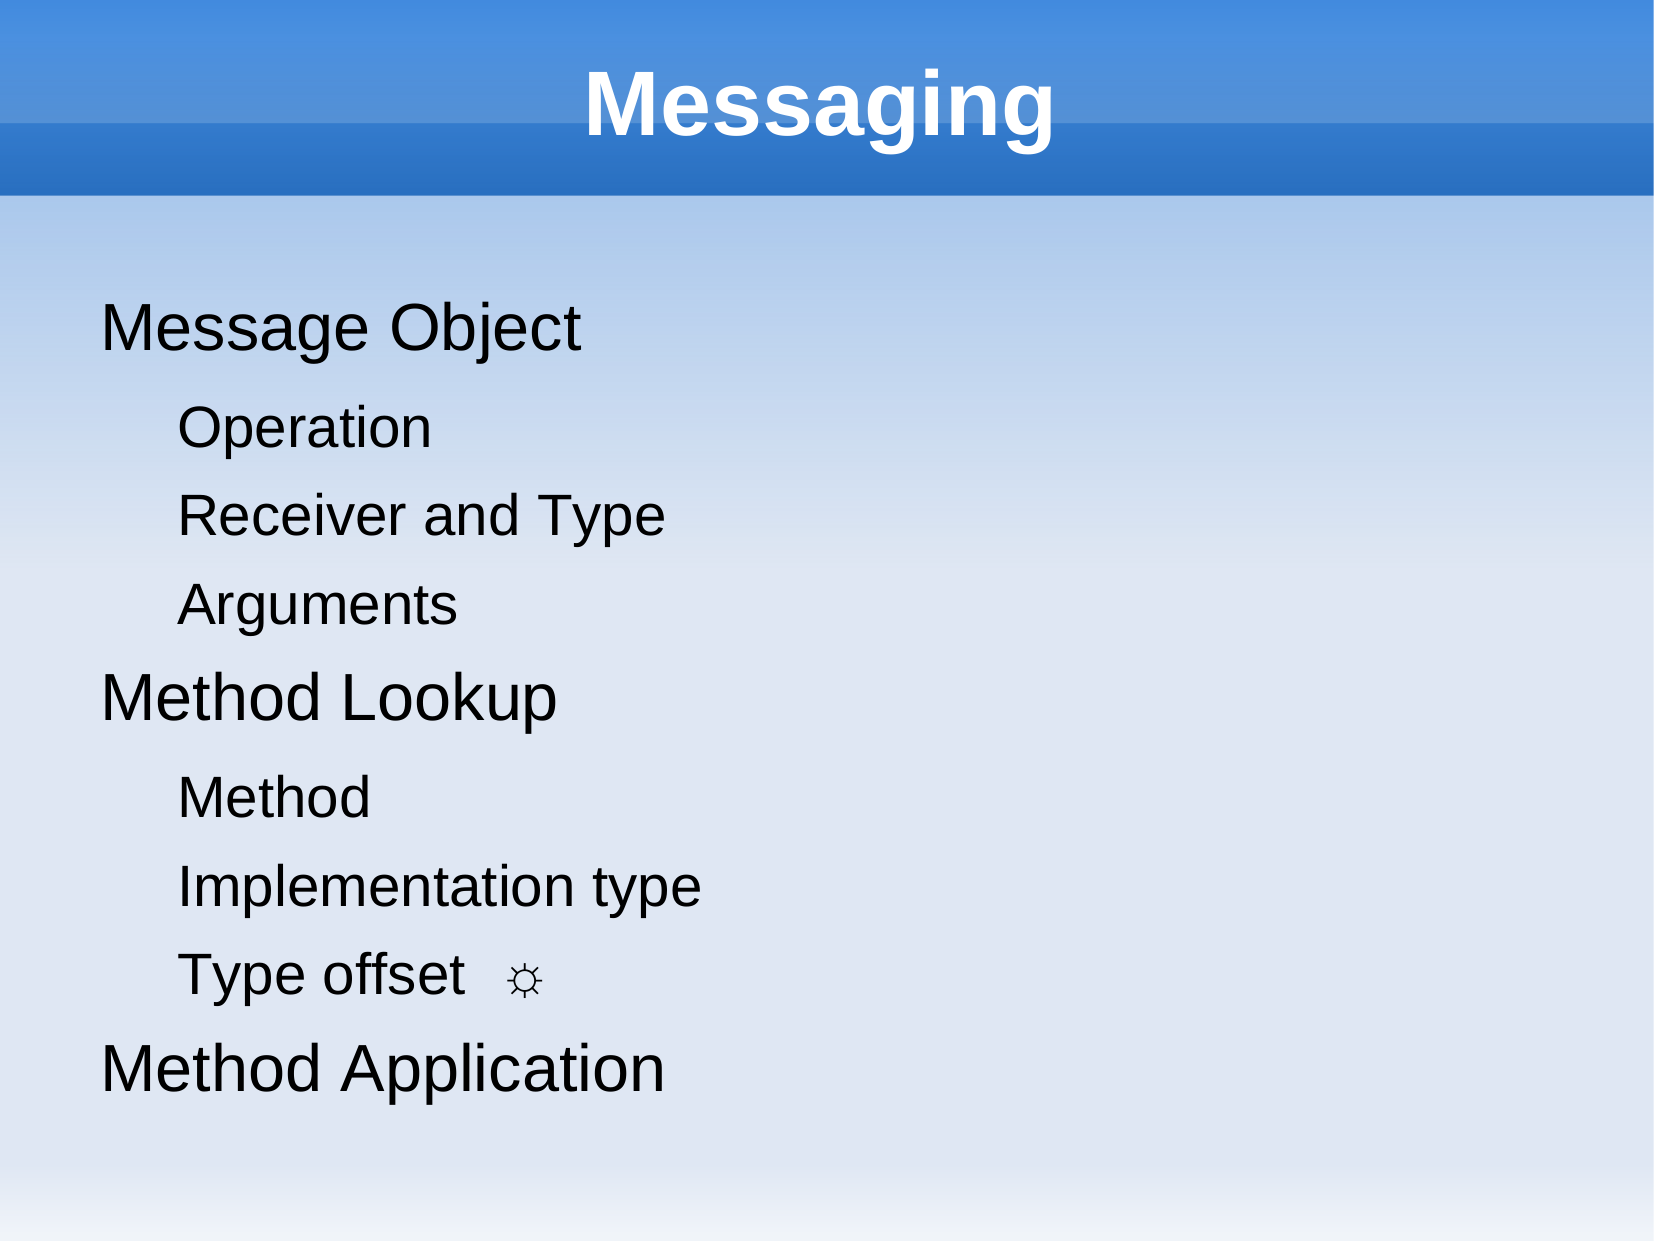

# Messaging
Message Object
Operation
Receiver and Type
Arguments
Method Lookup
Method
Implementation type
Type offset ☼
Method Application